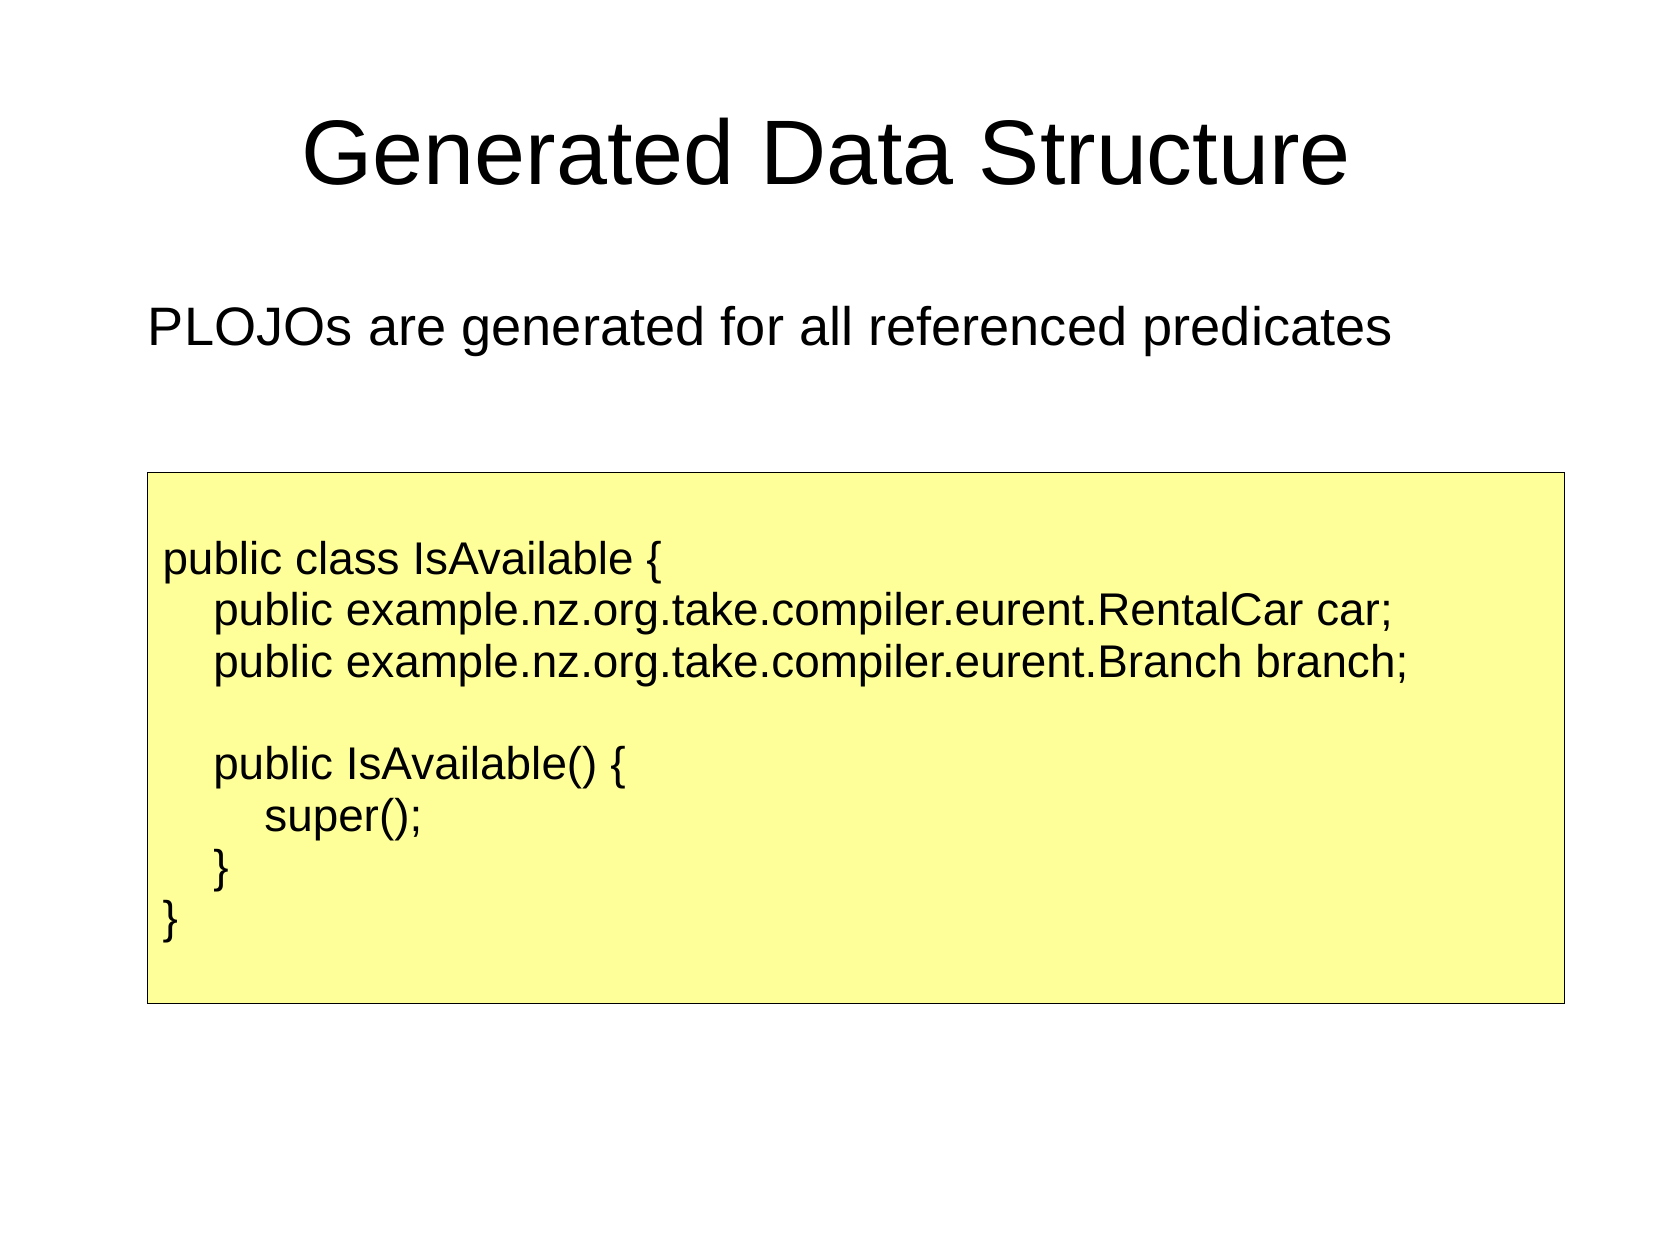

# Generated Data Structure
 PLOJOs are generated for all referenced predicates
public class IsAvailable {
 public example.nz.org.take.compiler.eurent.RentalCar car;
 public example.nz.org.take.compiler.eurent.Branch branch;
 public IsAvailable() {
 super();
 }
}